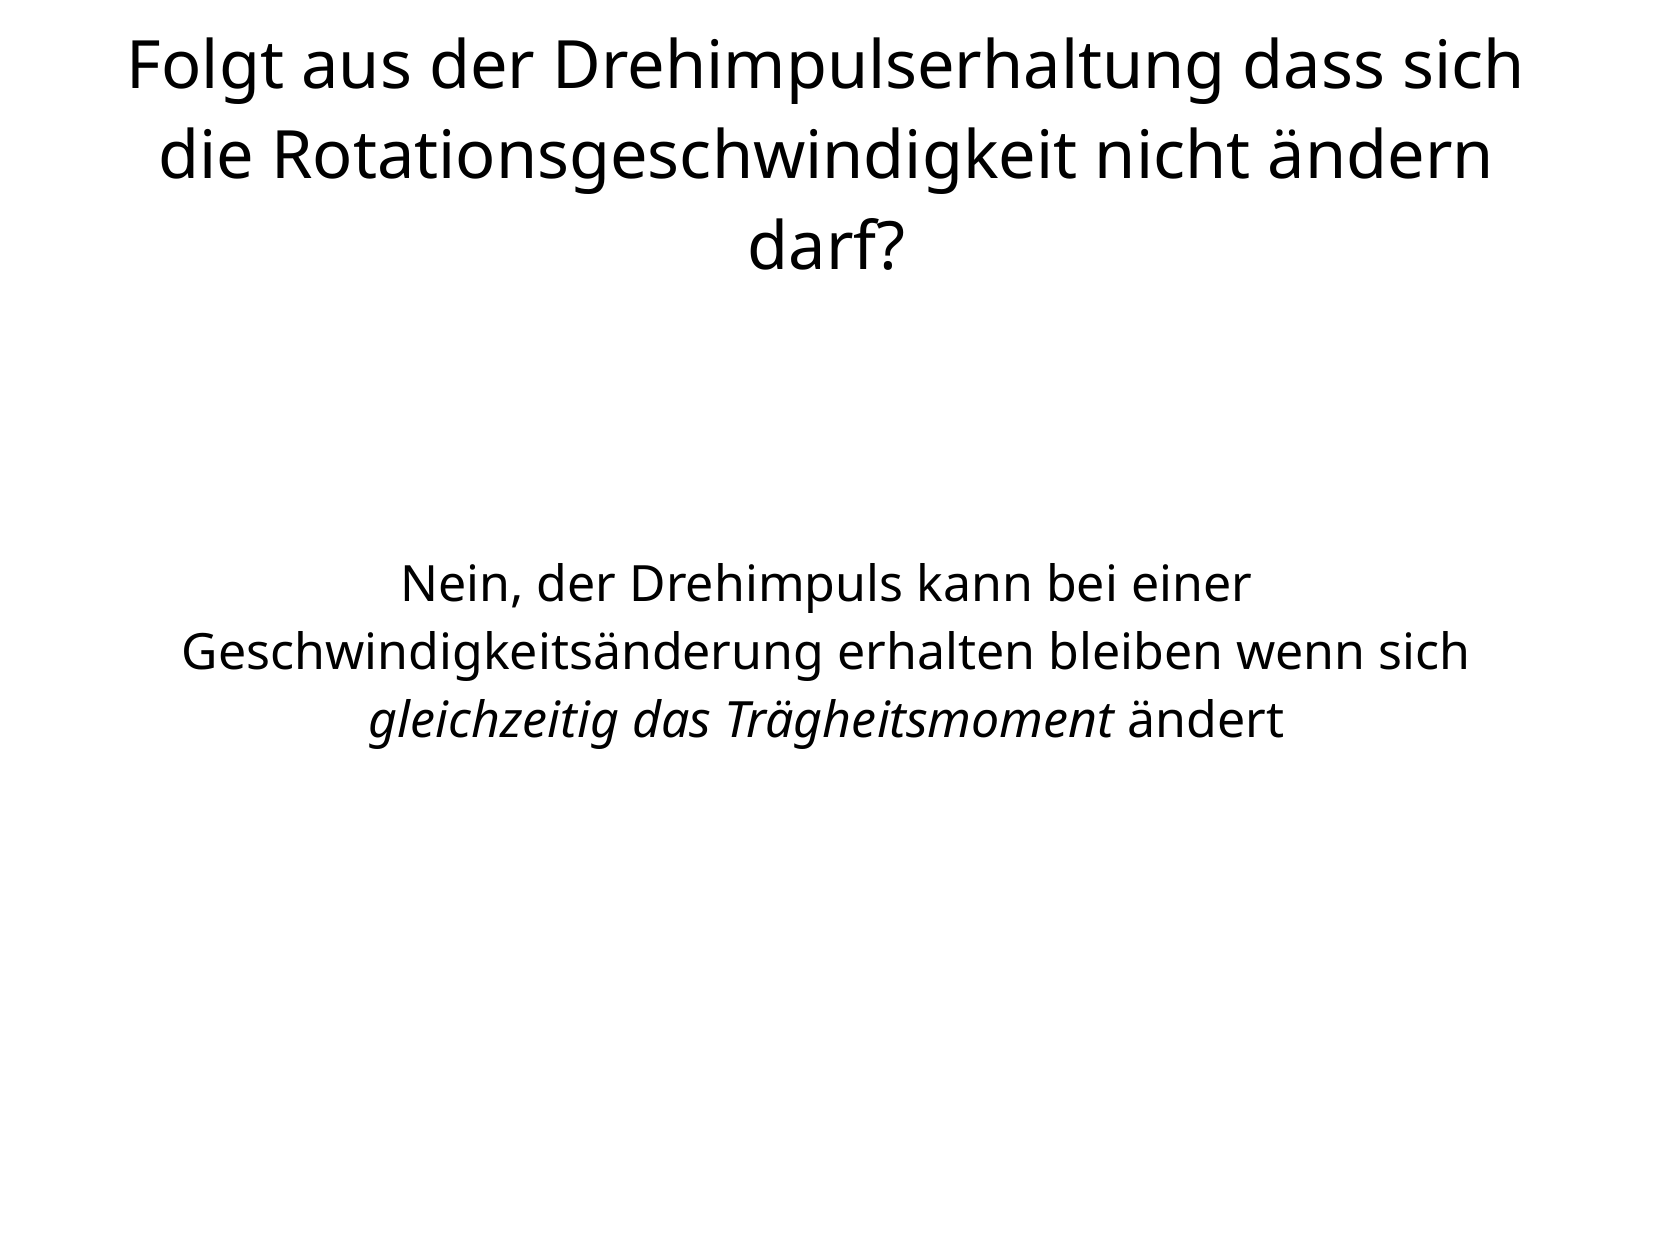

# Folgt aus der Drehimpulserhaltung dass sich die Rotationsgeschwindigkeit nicht ändern darf?
Nein, der Drehimpuls kann bei einer Geschwindigkeitsänderung erhalten bleiben wenn sich gleichzeitig das Trägheitsmoment ändert